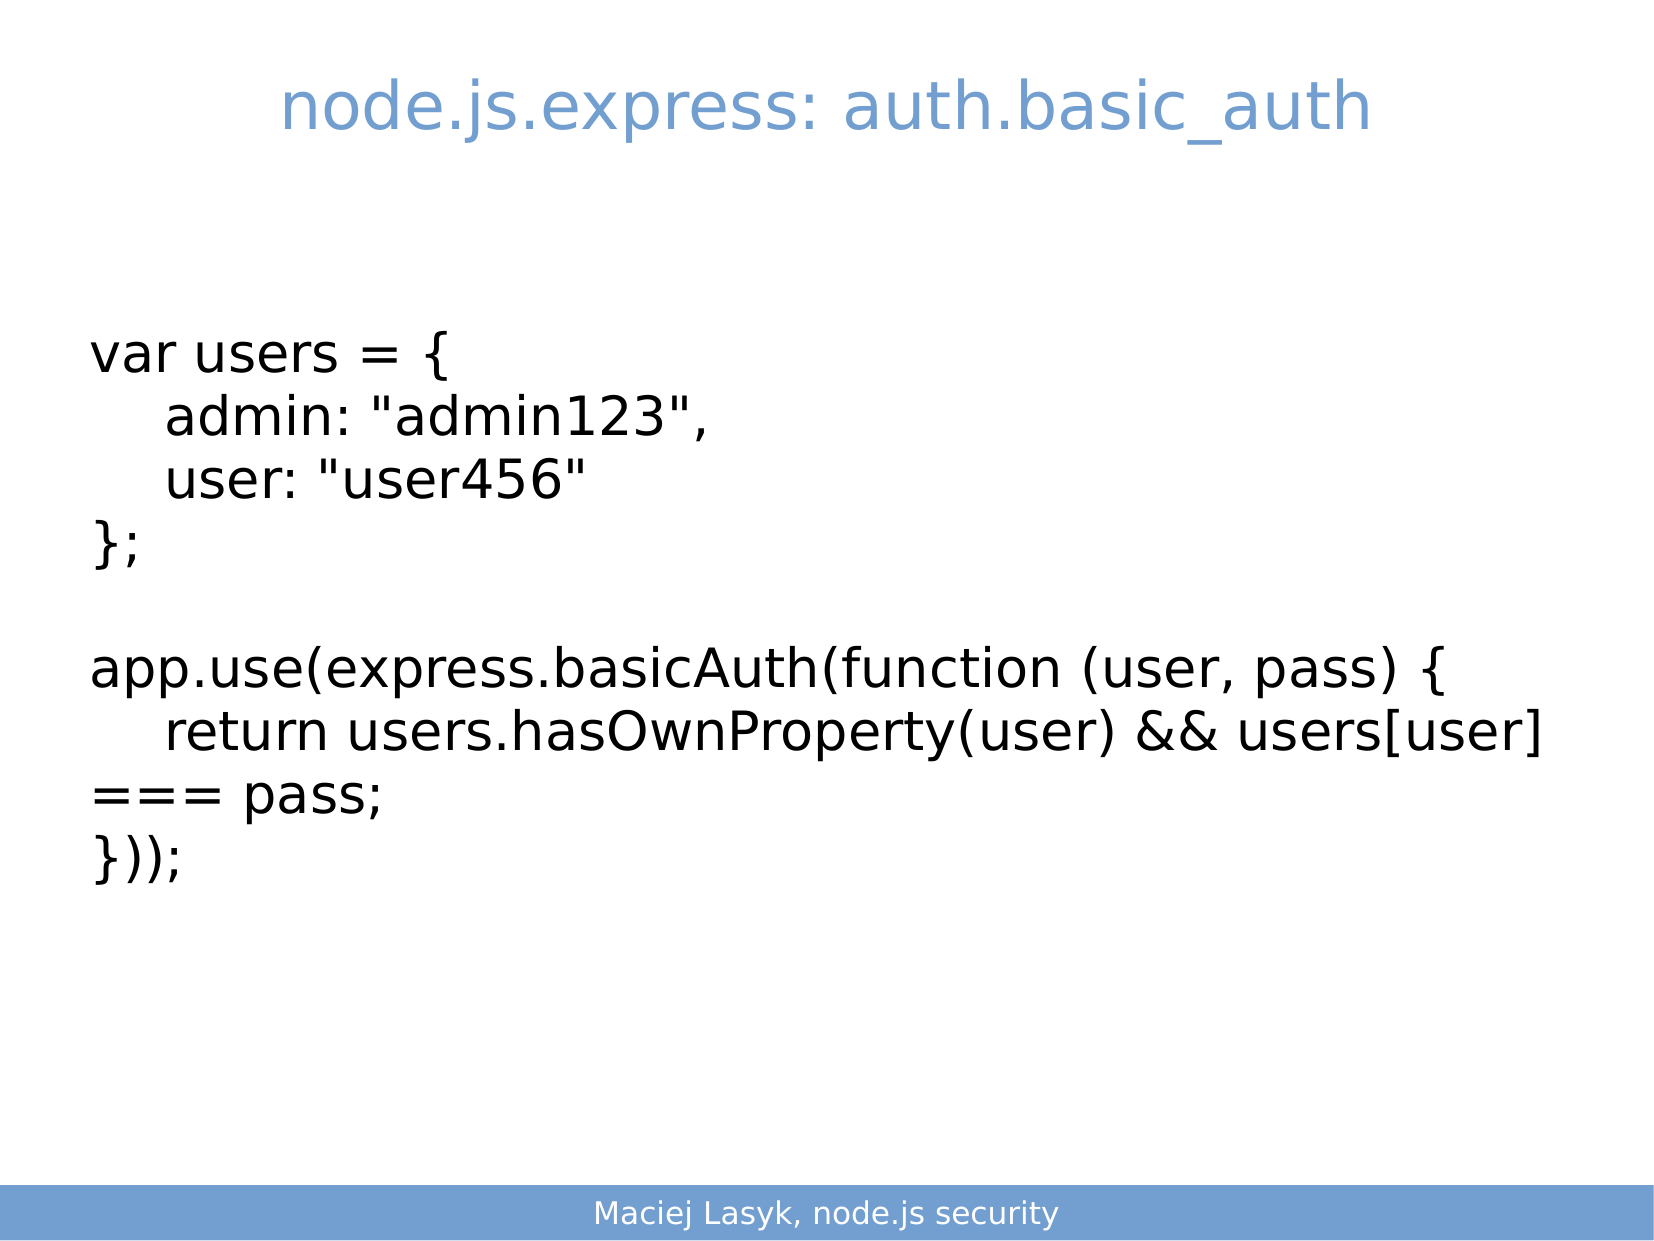

node.js.express: auth.basic_auth
var users = {
	admin: "admin123",
	user: "user456"
};
app.use(express.basicAuth(function (user, pass) {
	return users.hasOwnProperty(user) && users[user] === pass;
}));
 3/25
 1/25
Maciej Lasyk, Ganglia & Nagios
Maciej Lasyk, node.js security
Maciej Lasyk, node.js security